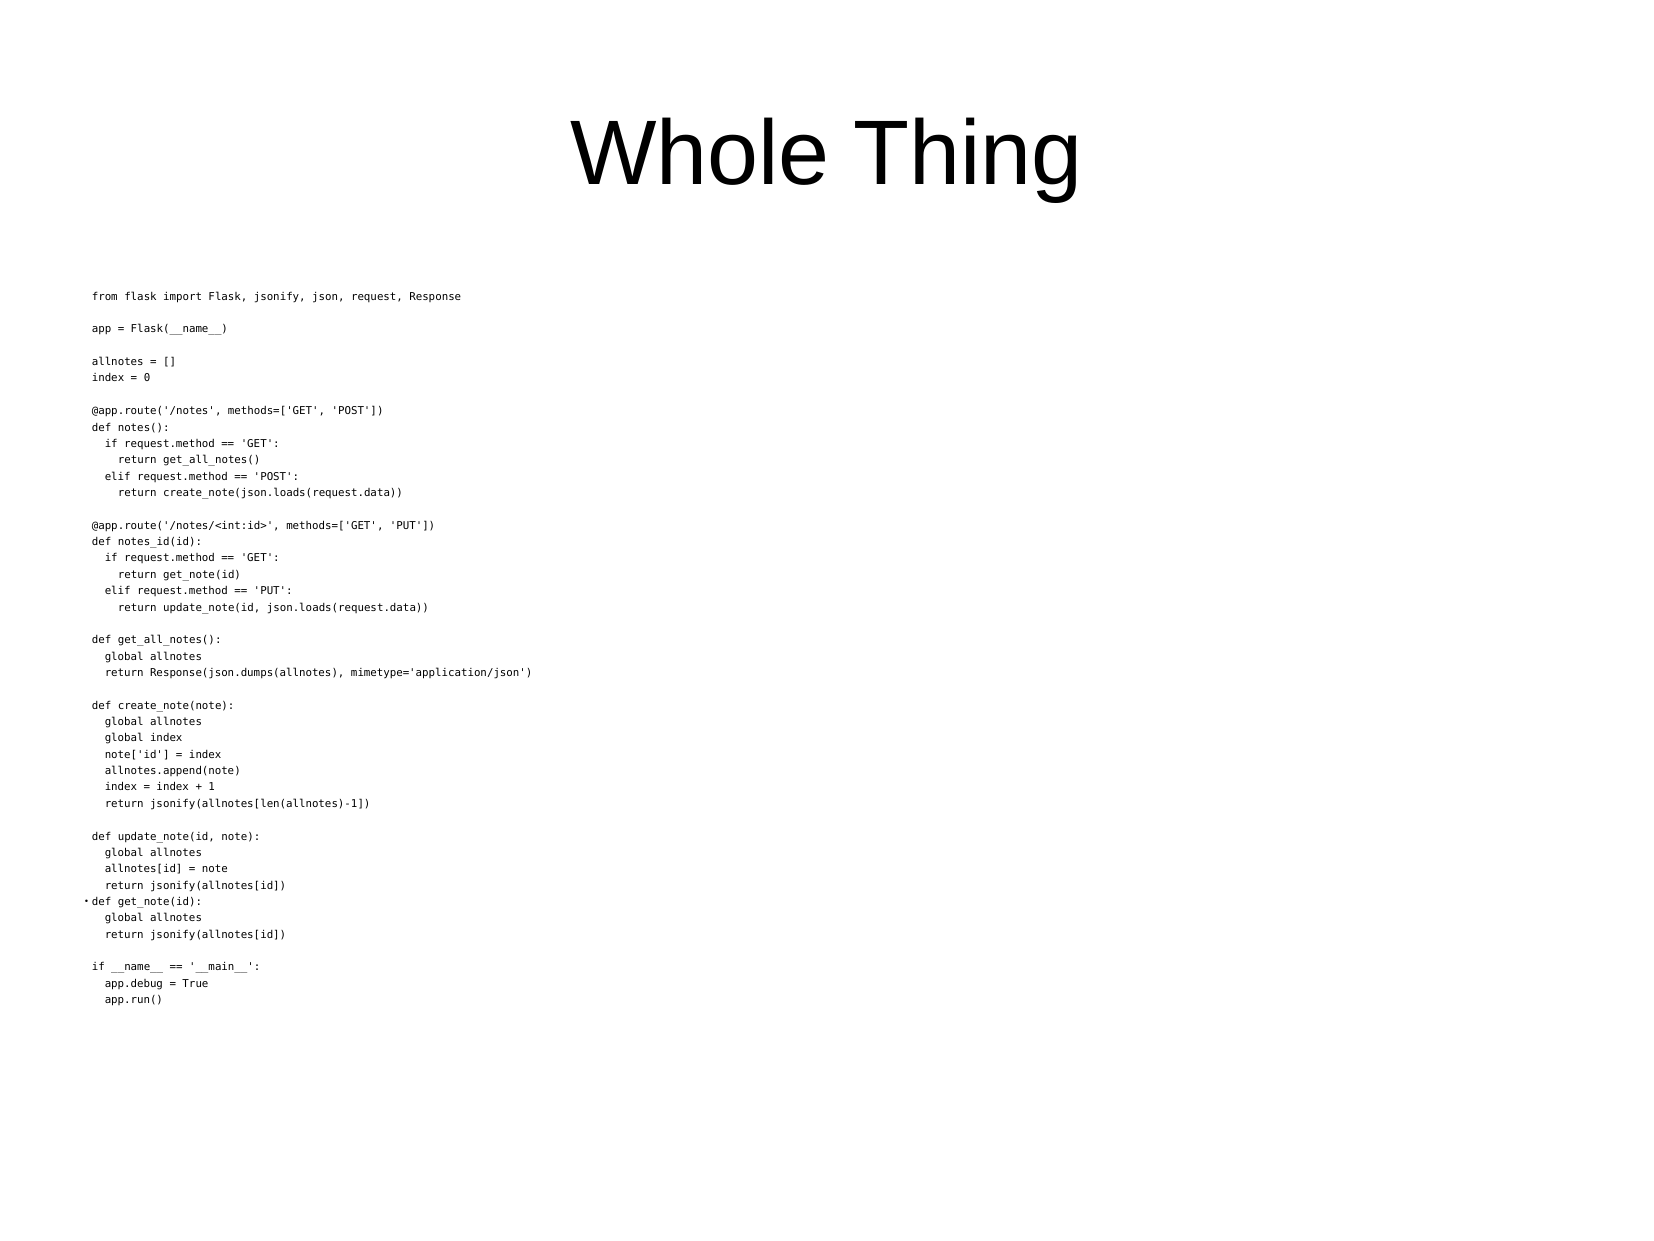

# Whole Thing
from flask import Flask, jsonify, json, request, Response
app = Flask(__name__)
allnotes = []
index = 0
@app.route('/notes', methods=['GET', 'POST'])
def notes():
 if request.method == 'GET':
 return get_all_notes()
 elif request.method == 'POST':
 return create_note(json.loads(request.data))
@app.route('/notes/<int:id>', methods=['GET', 'PUT'])
def notes_id(id):
 if request.method == 'GET':
 return get_note(id)
 elif request.method == 'PUT':
 return update_note(id, json.loads(request.data))
def get_all_notes():
 global allnotes
 return Response(json.dumps(allnotes), mimetype='application/json')
def create_note(note):
 global allnotes
 global index
 note['id'] = index
 allnotes.append(note)
 index = index + 1
 return jsonify(allnotes[len(allnotes)-1])
def update_note(id, note):
 global allnotes
 allnotes[id] = note
 return jsonify(allnotes[id])
def get_note(id):
 global allnotes
 return jsonify(allnotes[id])
if __name__ == '__main__':
 app.debug = True
 app.run()